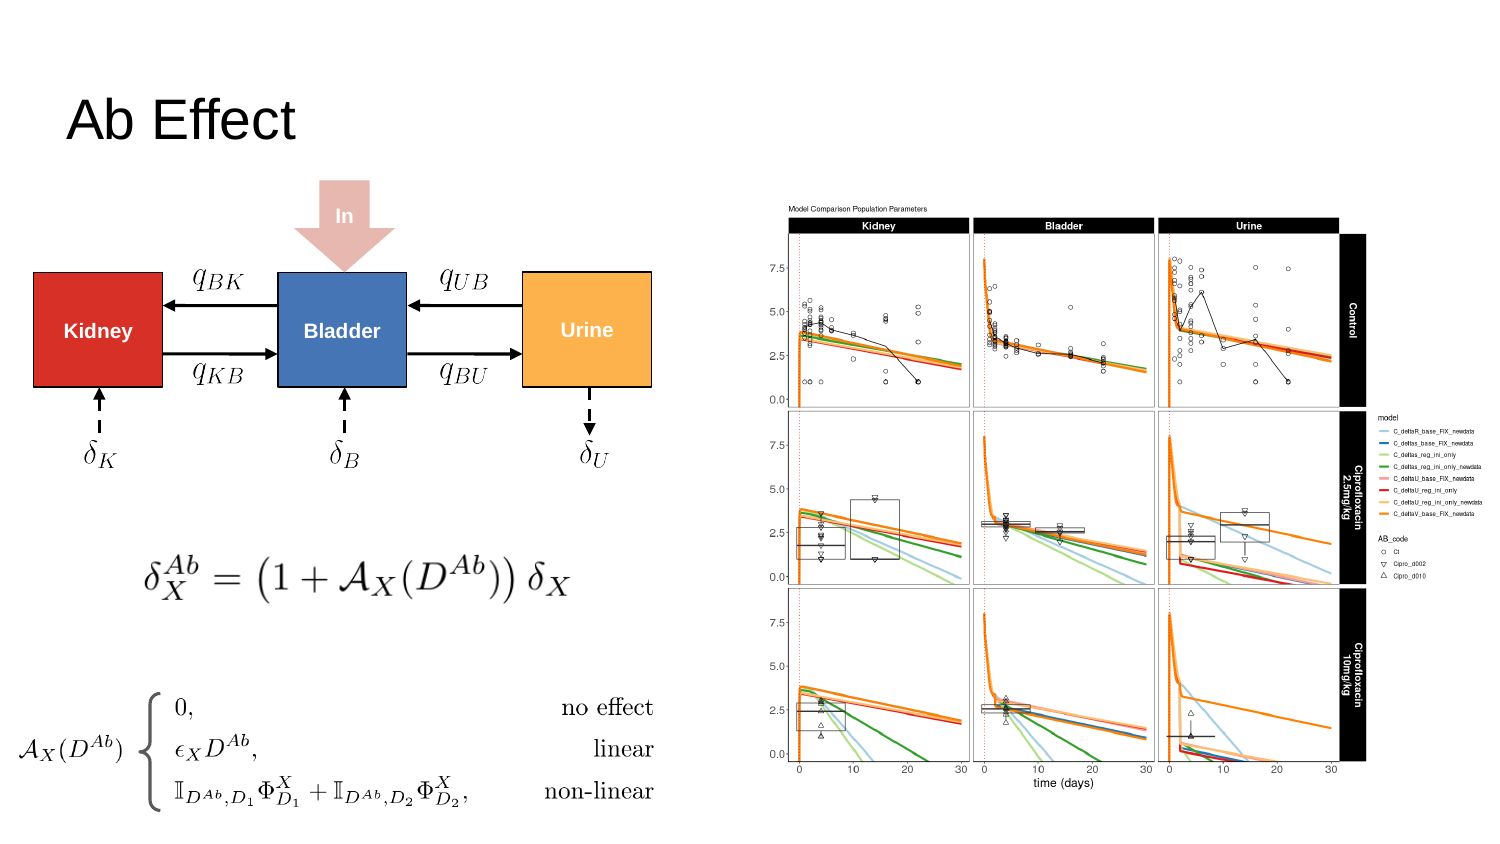

# Ab Effect
In
Urine
Kidney
Bladder